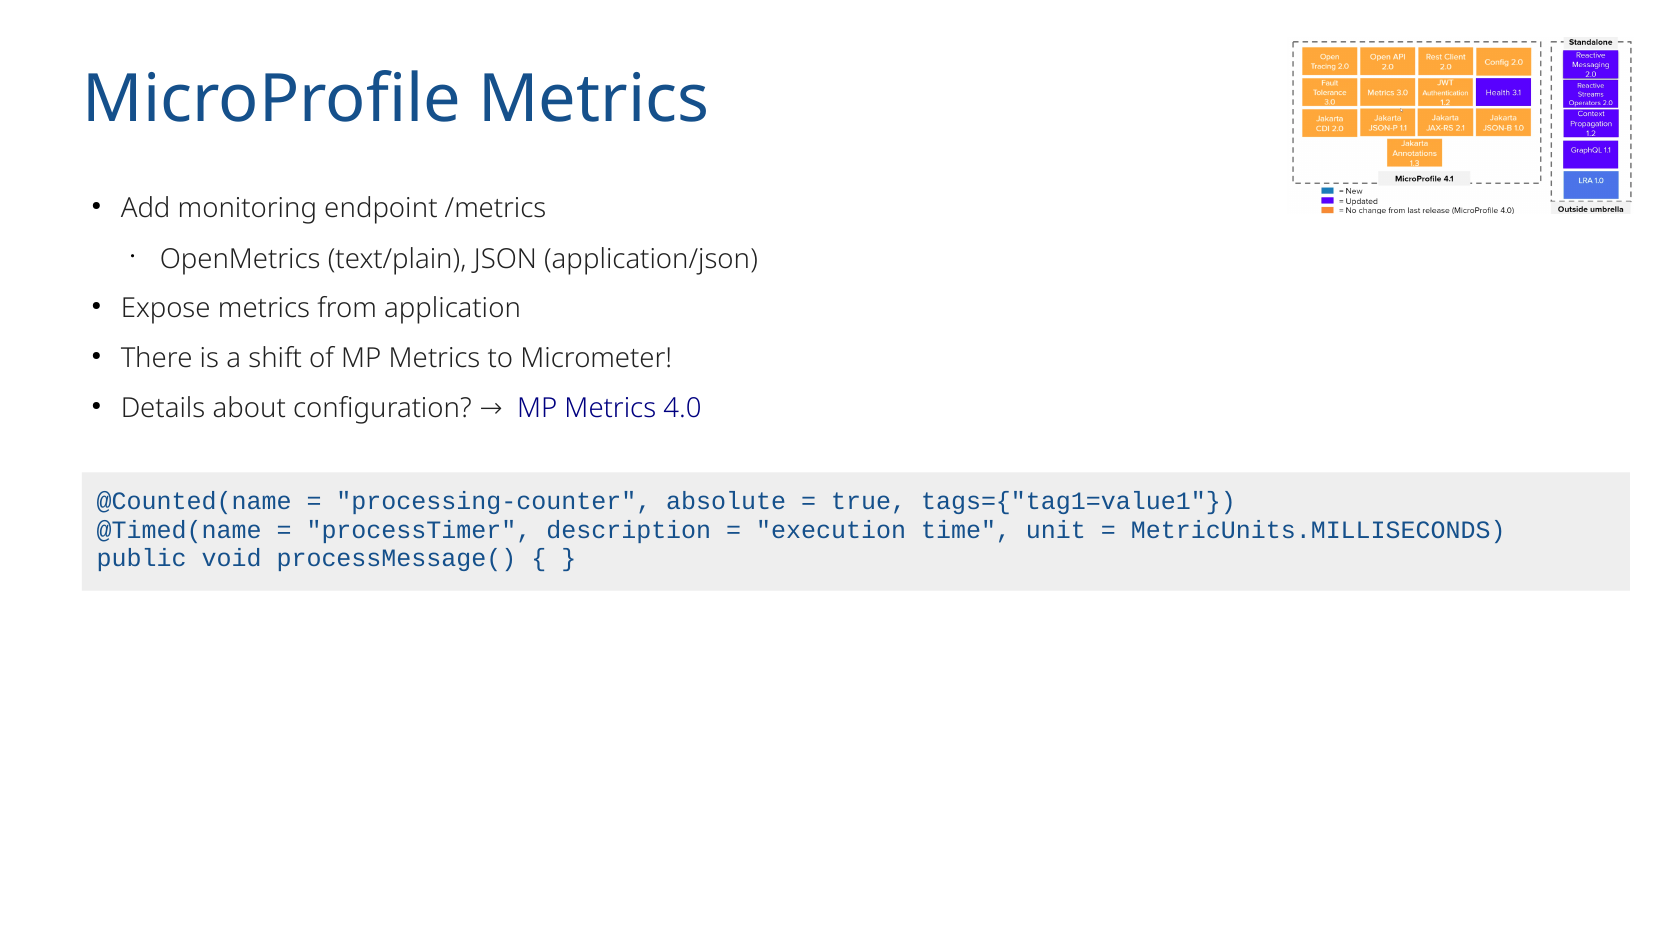

# MicroProfile Metrics
Add monitoring endpoint /metrics
OpenMetrics (text/plain), JSON (application/json)
Expose metrics from application
There is a shift of MP Metrics to Micrometer!
Details about configuration? → MP Metrics 4.0
​@Counted(name = "processing-counter", absolute = true, tags={"tag1=value1"})
@Timed(name = "processTimer", description = "execution time", unit = MetricUnits.MILLISECONDS)
​public void processMessage() { }